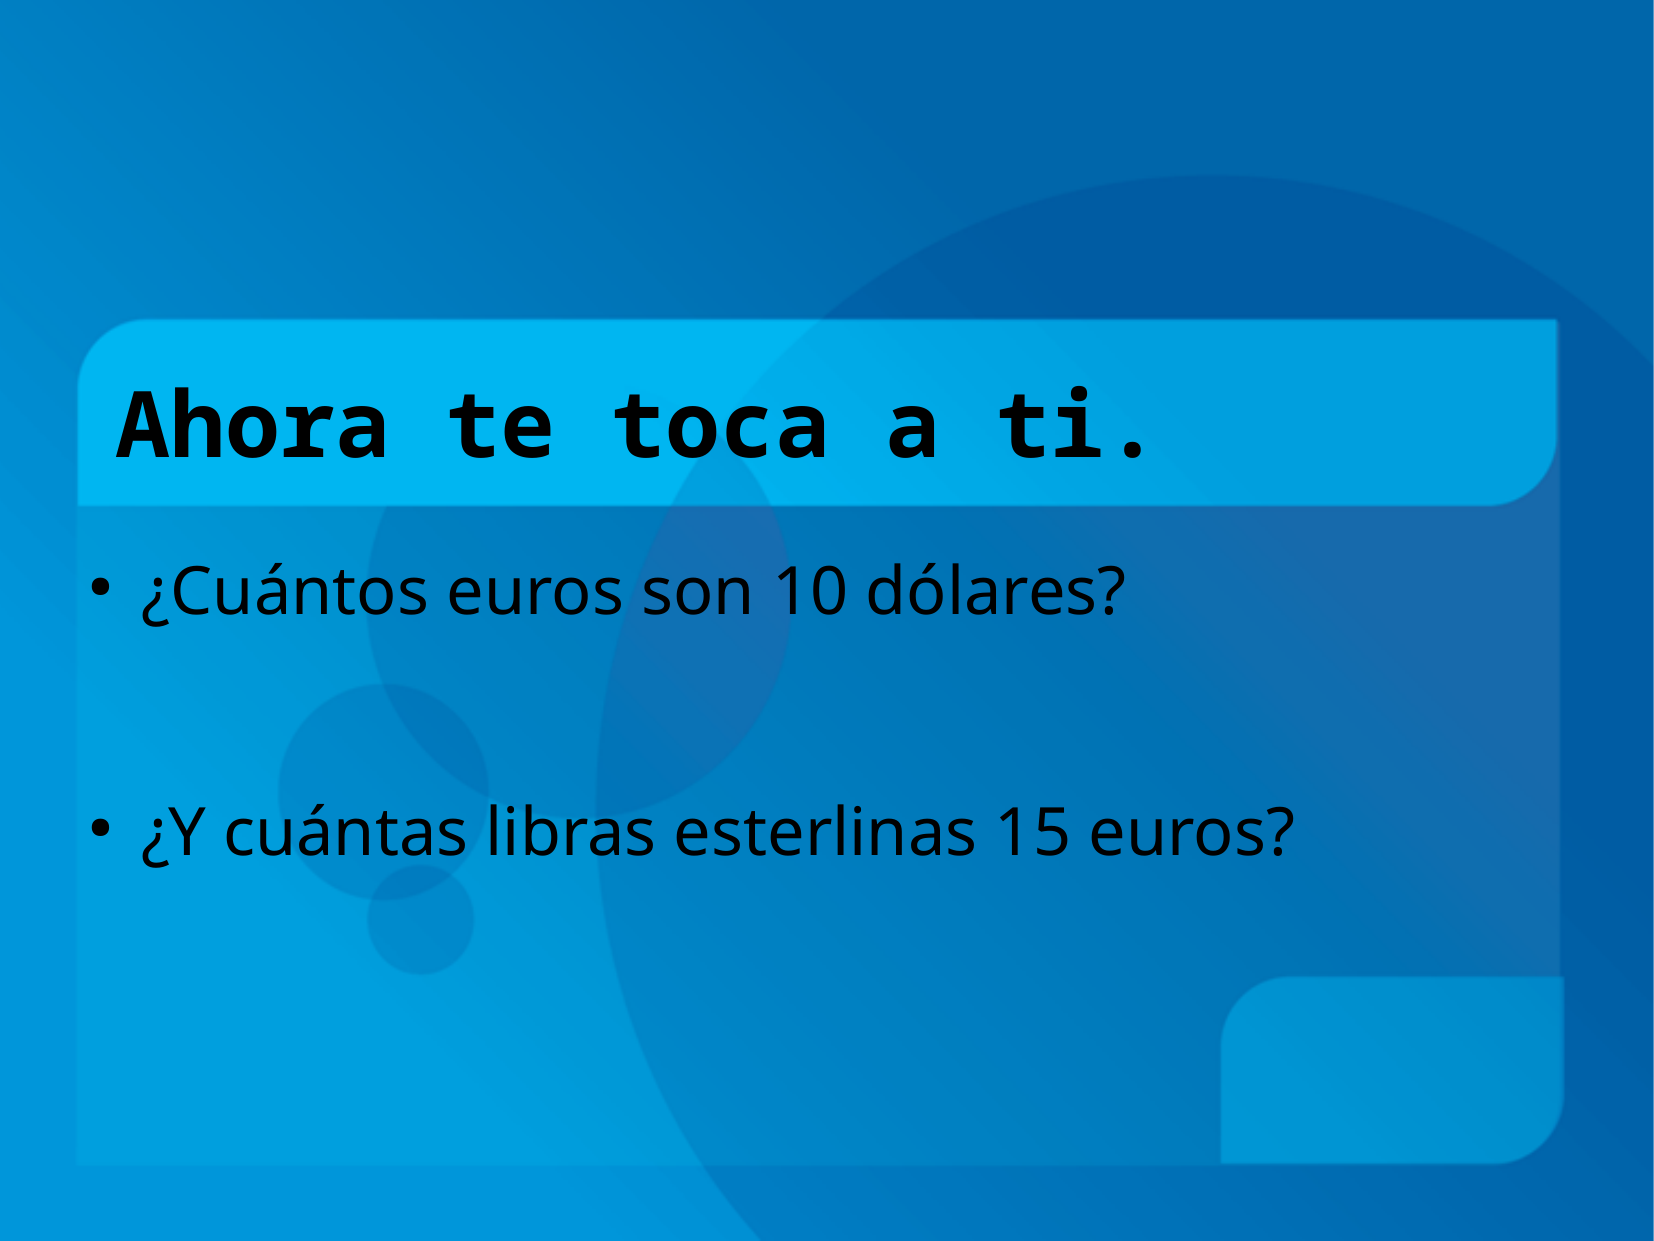

# Ahora te toca a ti.
¿Cuántos euros son 10 dólares?
¿Y cuántas libras esterlinas 15 euros?